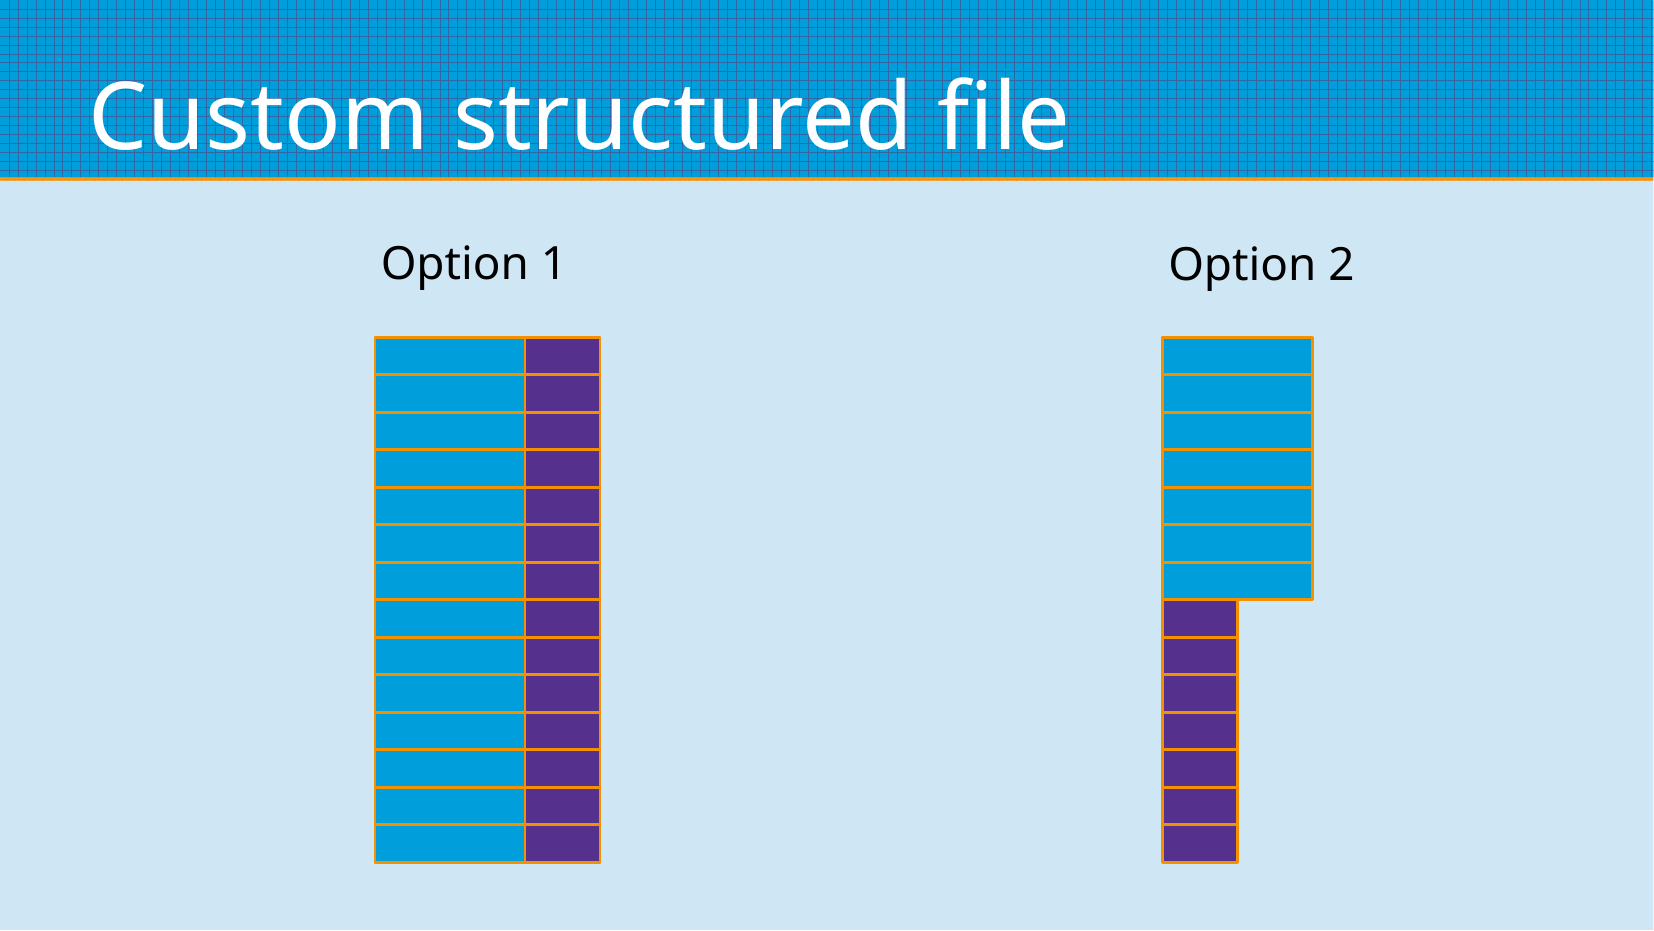

# Custom structured file
Option 1
Option 2